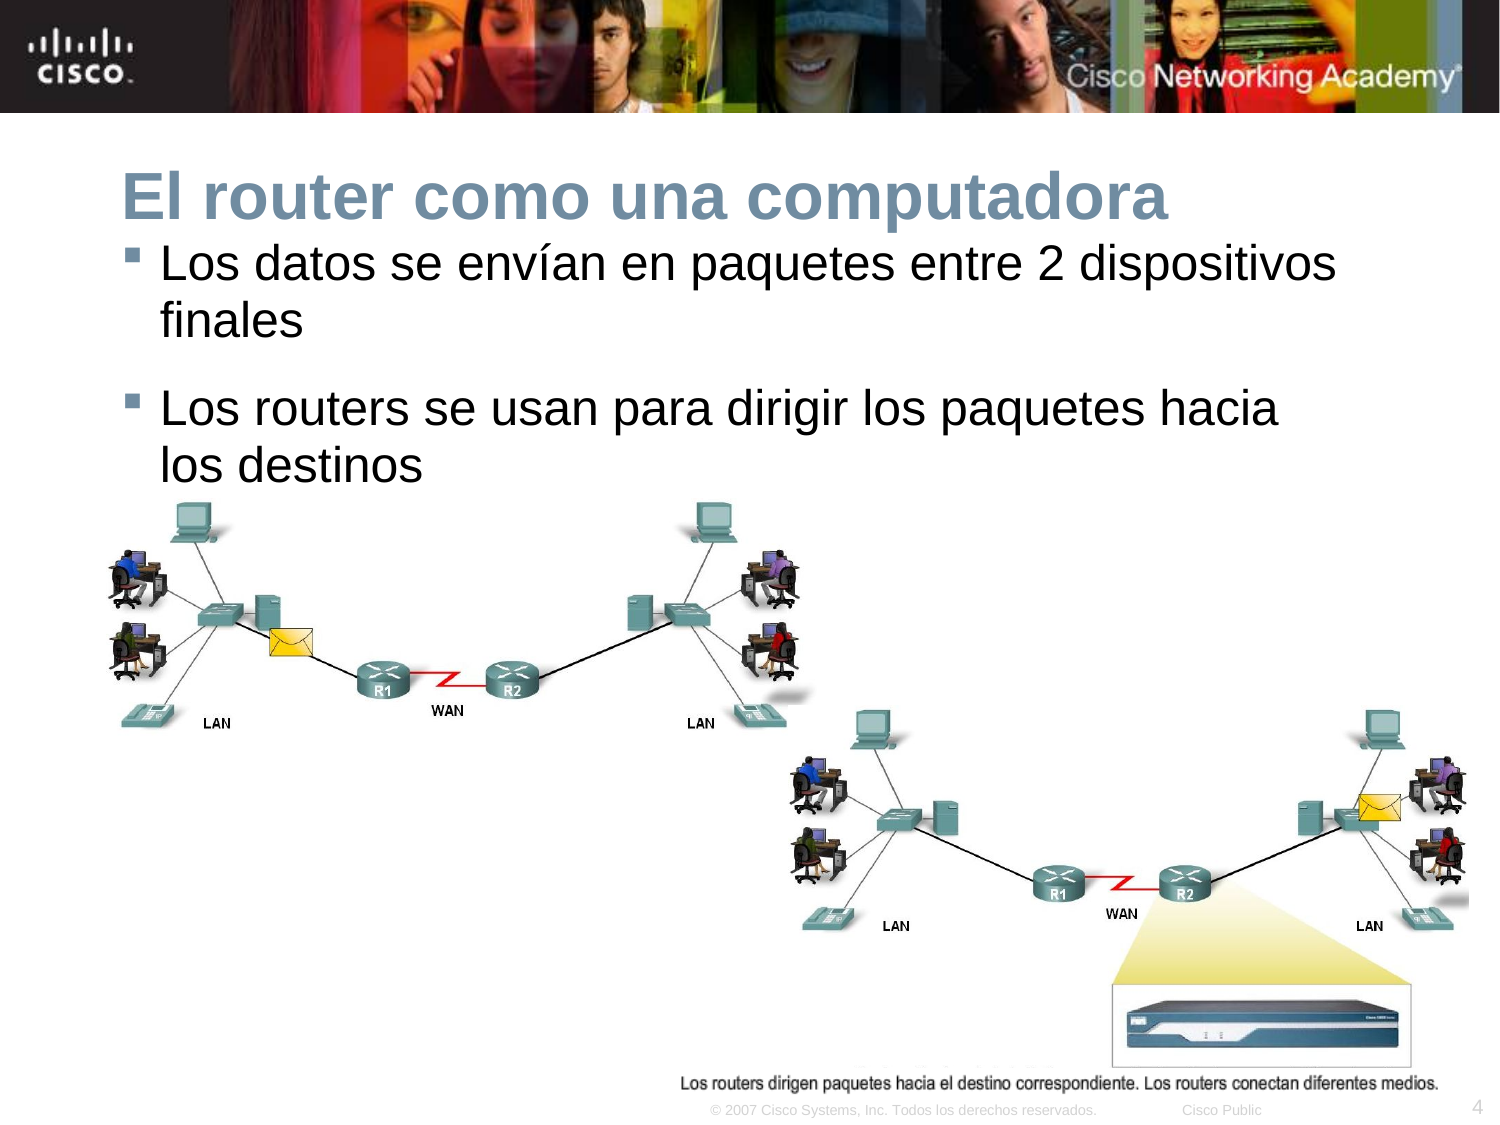

# El router como una computadora
Los datos se envían en paquetes entre 2 dispositivos finales
Los routers se usan para dirigir los paquetes hacia
los destinos